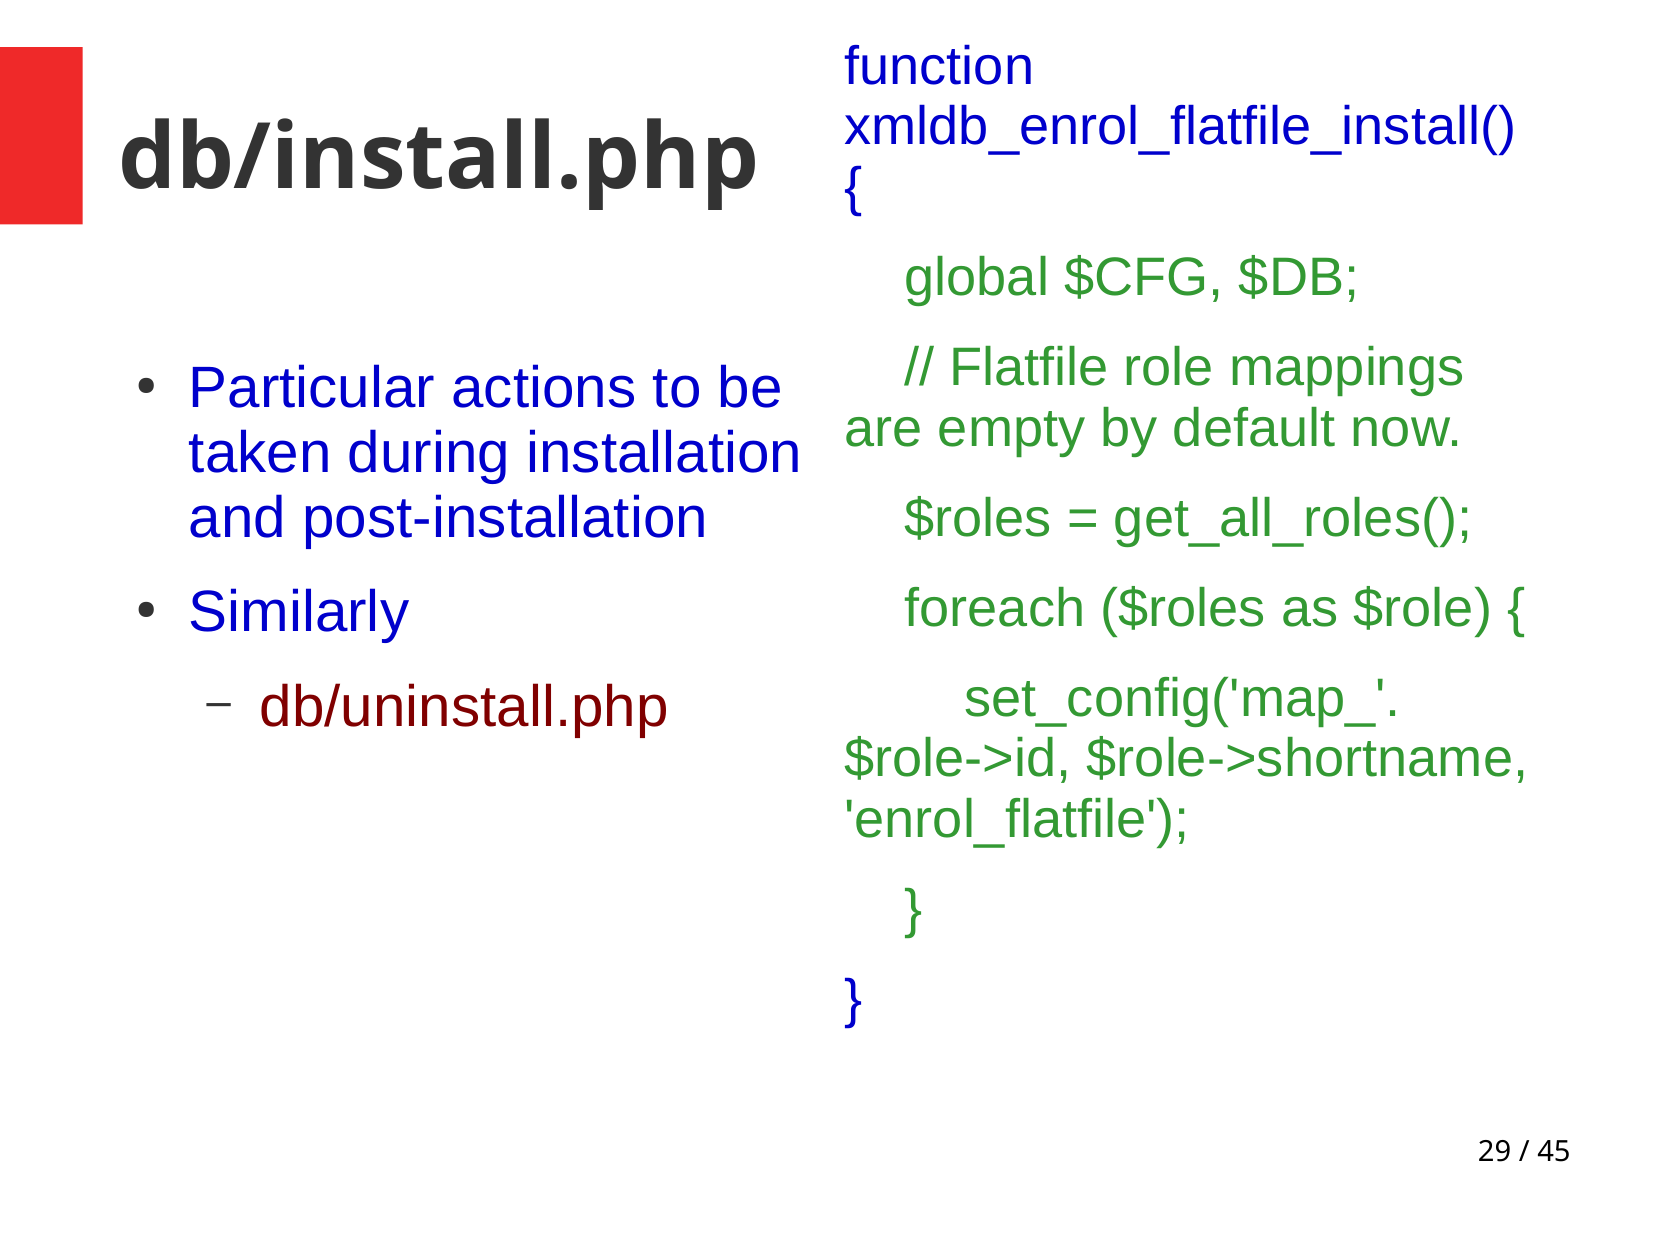

function xmldb_enrol_flatfile_install() {
 global $CFG, $DB;
 // Flatfile role mappings are empty by default now.
 $roles = get_all_roles();
 foreach ($roles as $role) {
 set_config('map_'.$role->id, $role->shortname, 'enrol_flatfile');
 }
}
# db/install.php
Particular actions to be taken during installation and post-installation
Similarly
db/uninstall.php
29